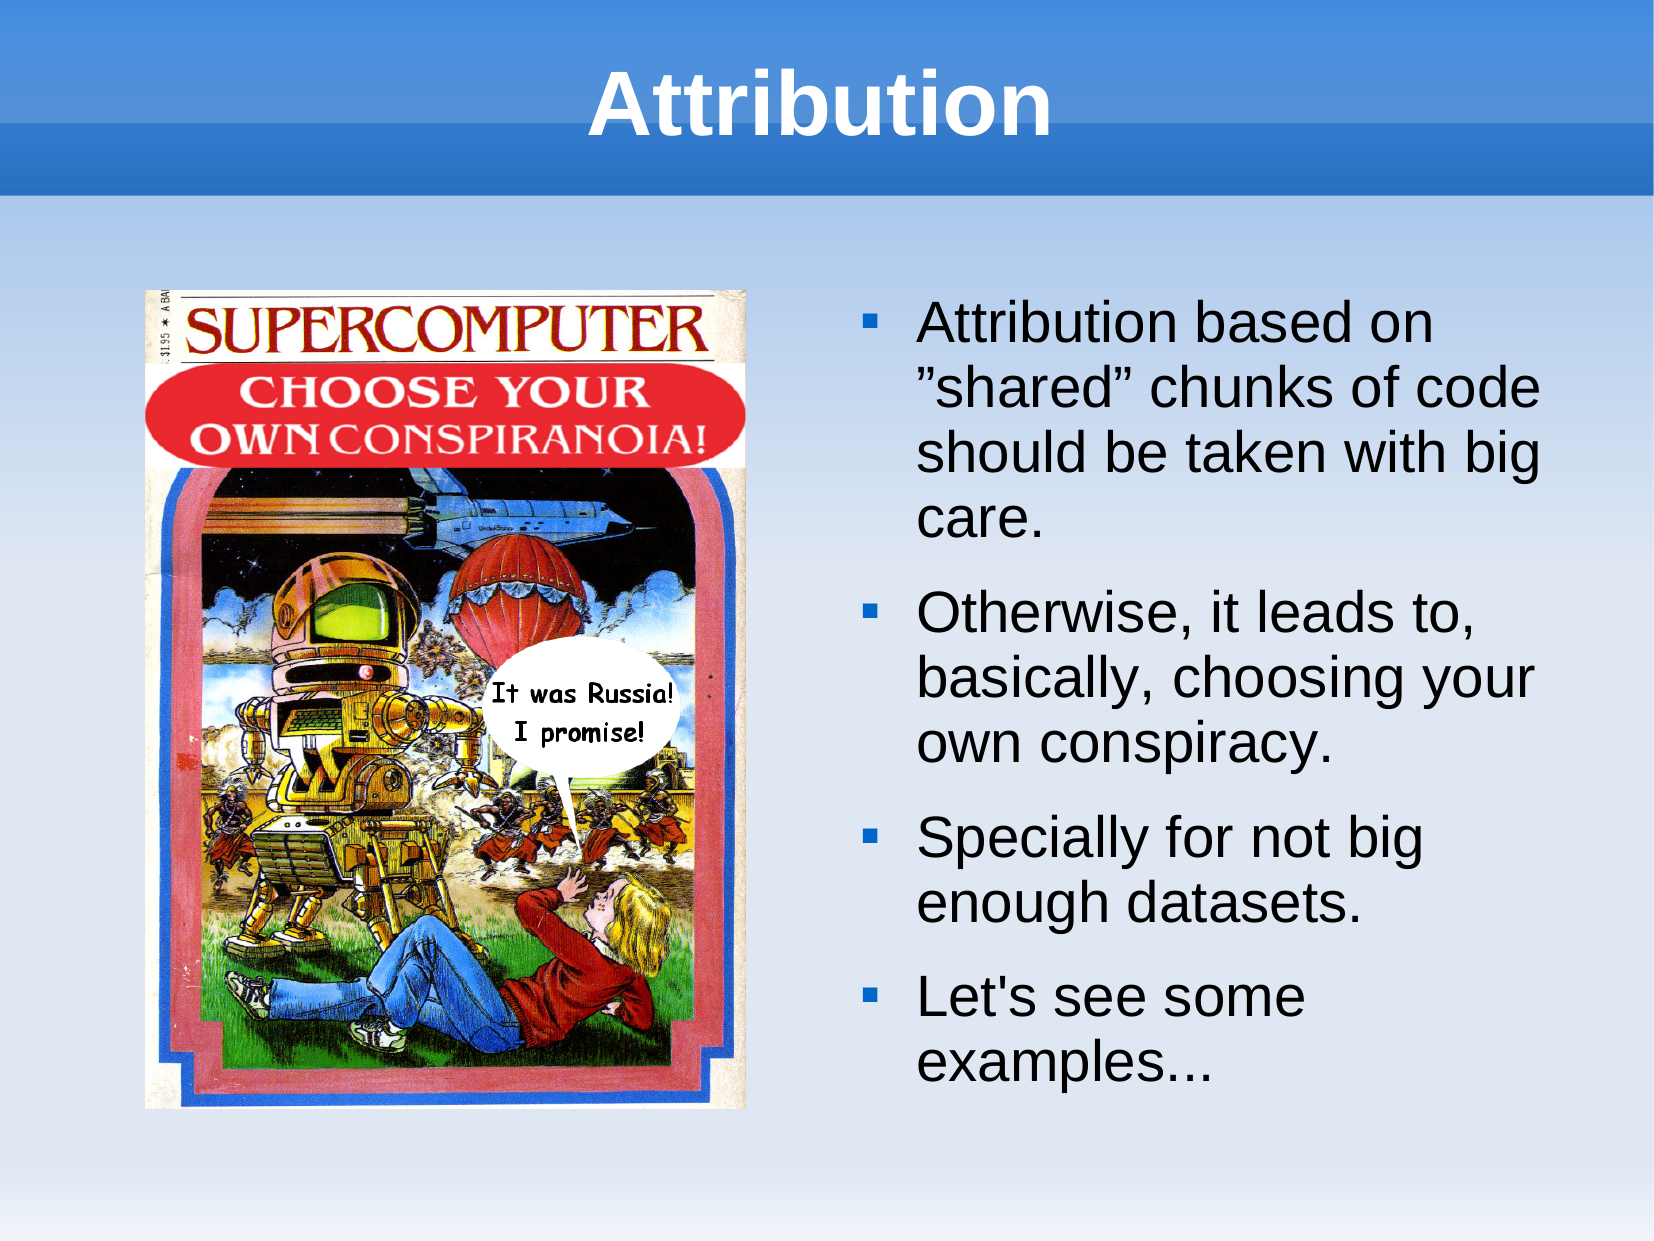

# Attribution
Attribution based on ”shared” chunks of code should be taken with big care.
Otherwise, it leads to, basically, choosing your own conspiracy.
Specially for not big enough datasets.
Let's see some examples...